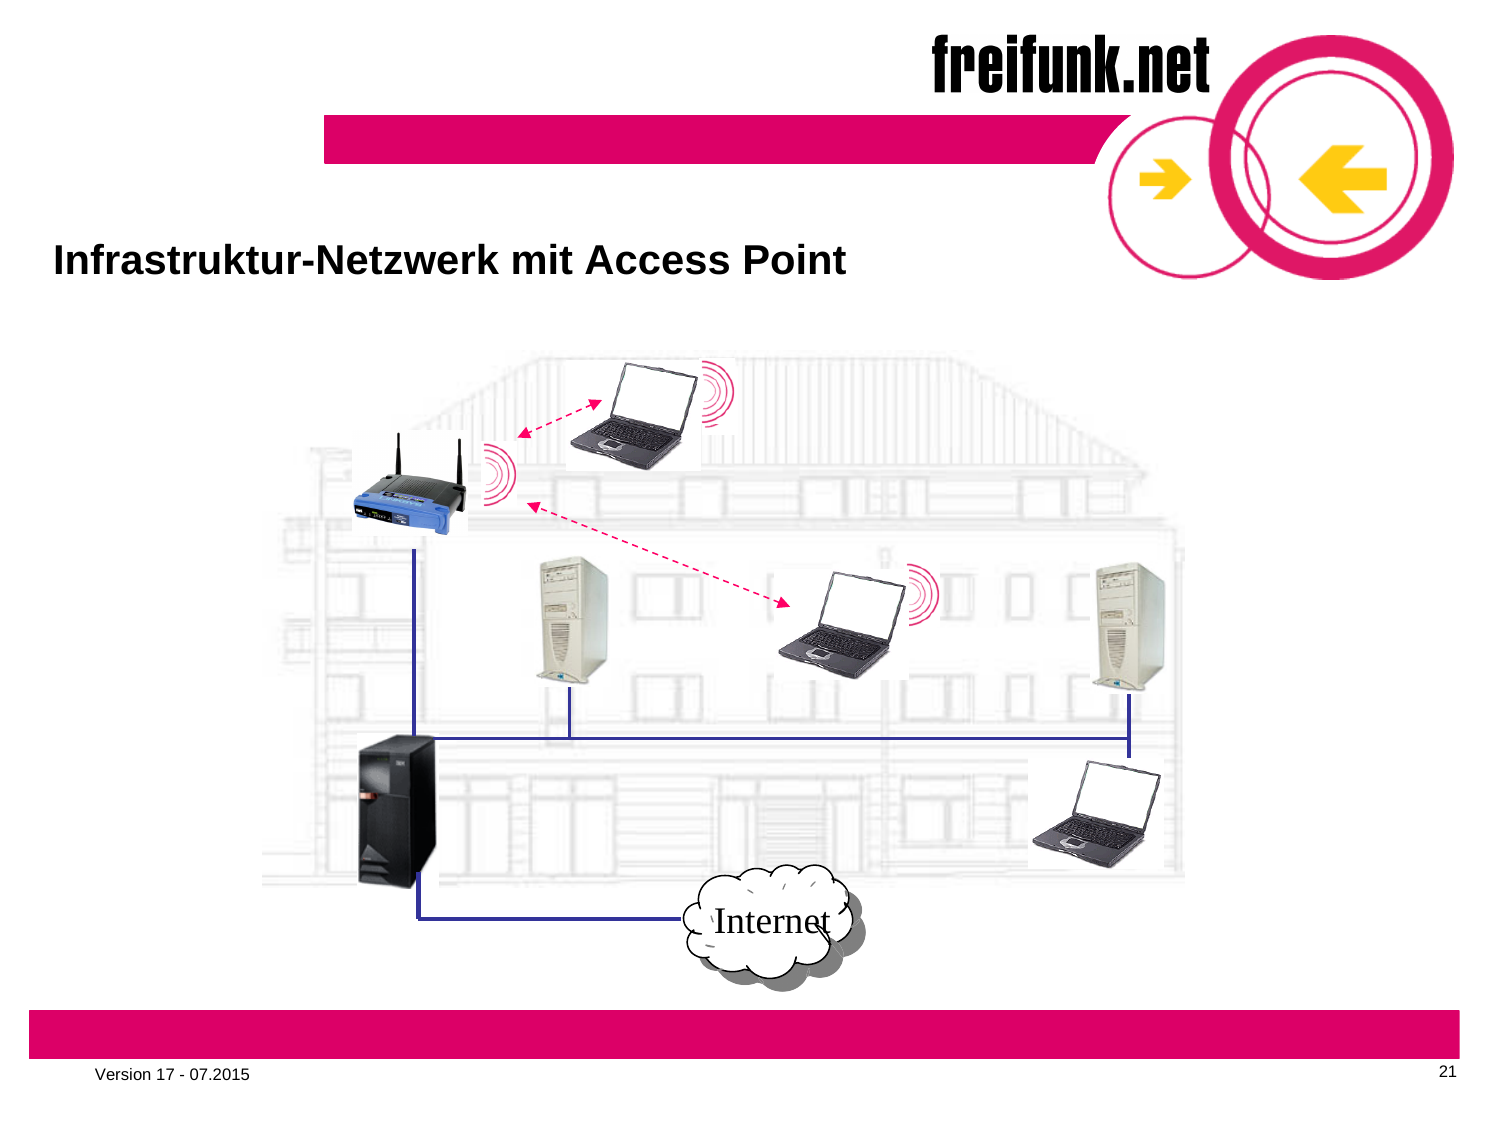

Infrastruktur-Netzwerk mit Access Point
Internet
21
Version 17 - 07.2015